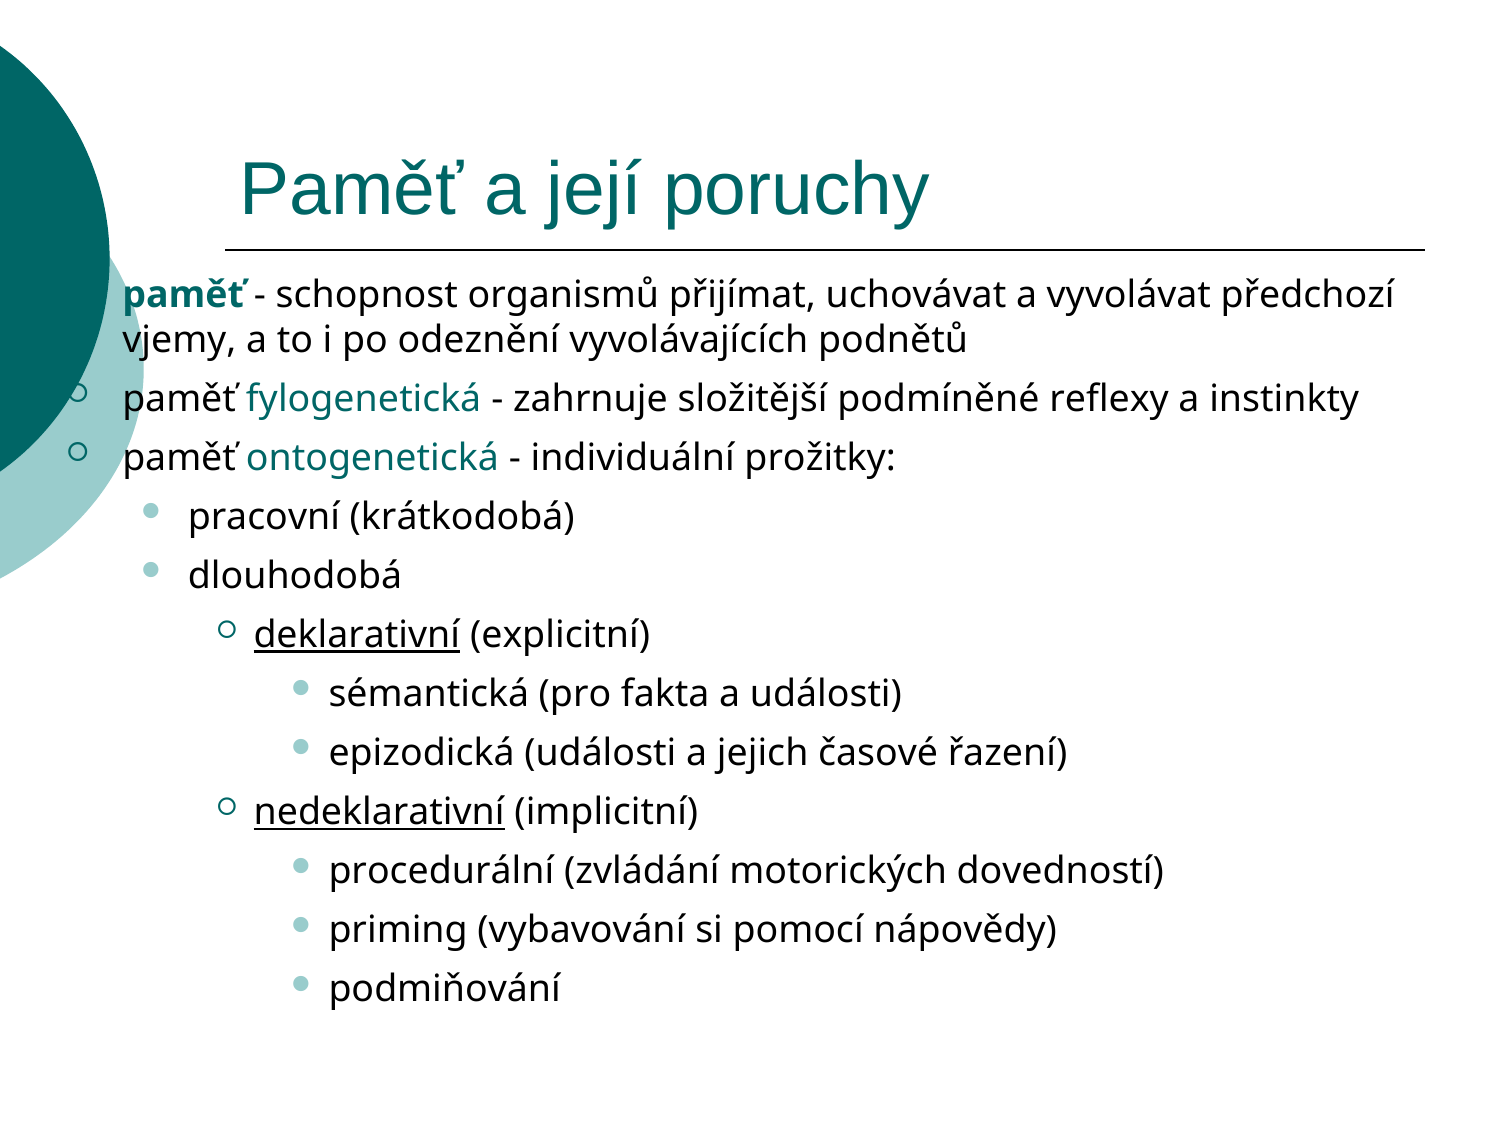

# Paměť a její poruchy
paměť - schopnost organismů přijímat, uchovávat a vyvolávat předchozí vjemy, a to i po odeznění vyvolávajících podnětů
paměť fylogenetická - zahrnuje složitější podmíněné reflexy a instinkty
paměť ontogenetická - individuální prožitky:
pracovní (krátkodobá)
dlouhodobá
deklarativní (explicitní)
sémantická (pro fakta a události)
epizodická (události a jejich časové řazení)
nedeklarativní (implicitní)
procedurální (zvládání motorických dovedností)
priming (vybavování si pomocí nápovědy)
podmiňování